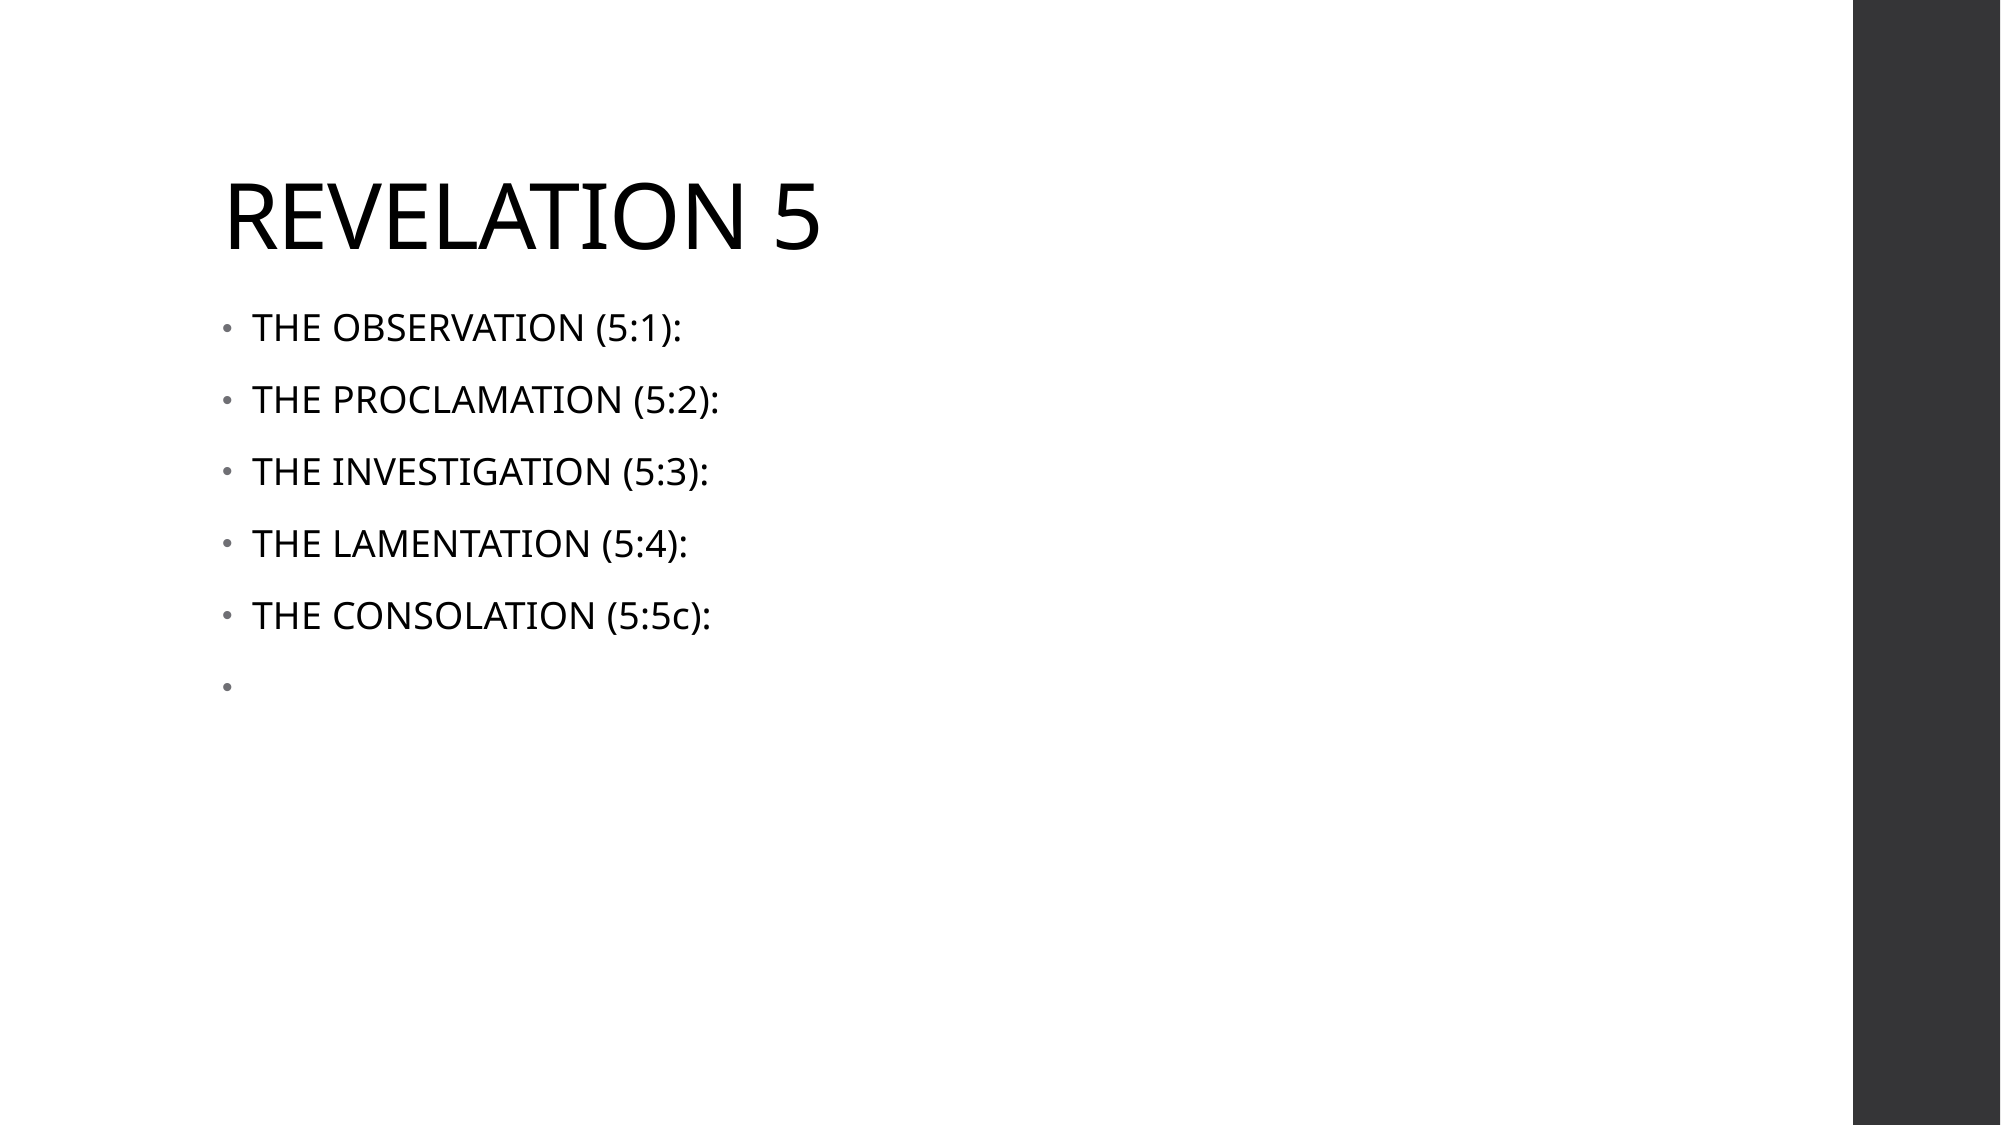

# REVELATION 5
THE OBSERVATION (5:1):
THE PROCLAMATION (5:2):
THE INVESTIGATION (5:3):
THE LAMENTATION (5:4):
THE CONSOLATION (5:5c):